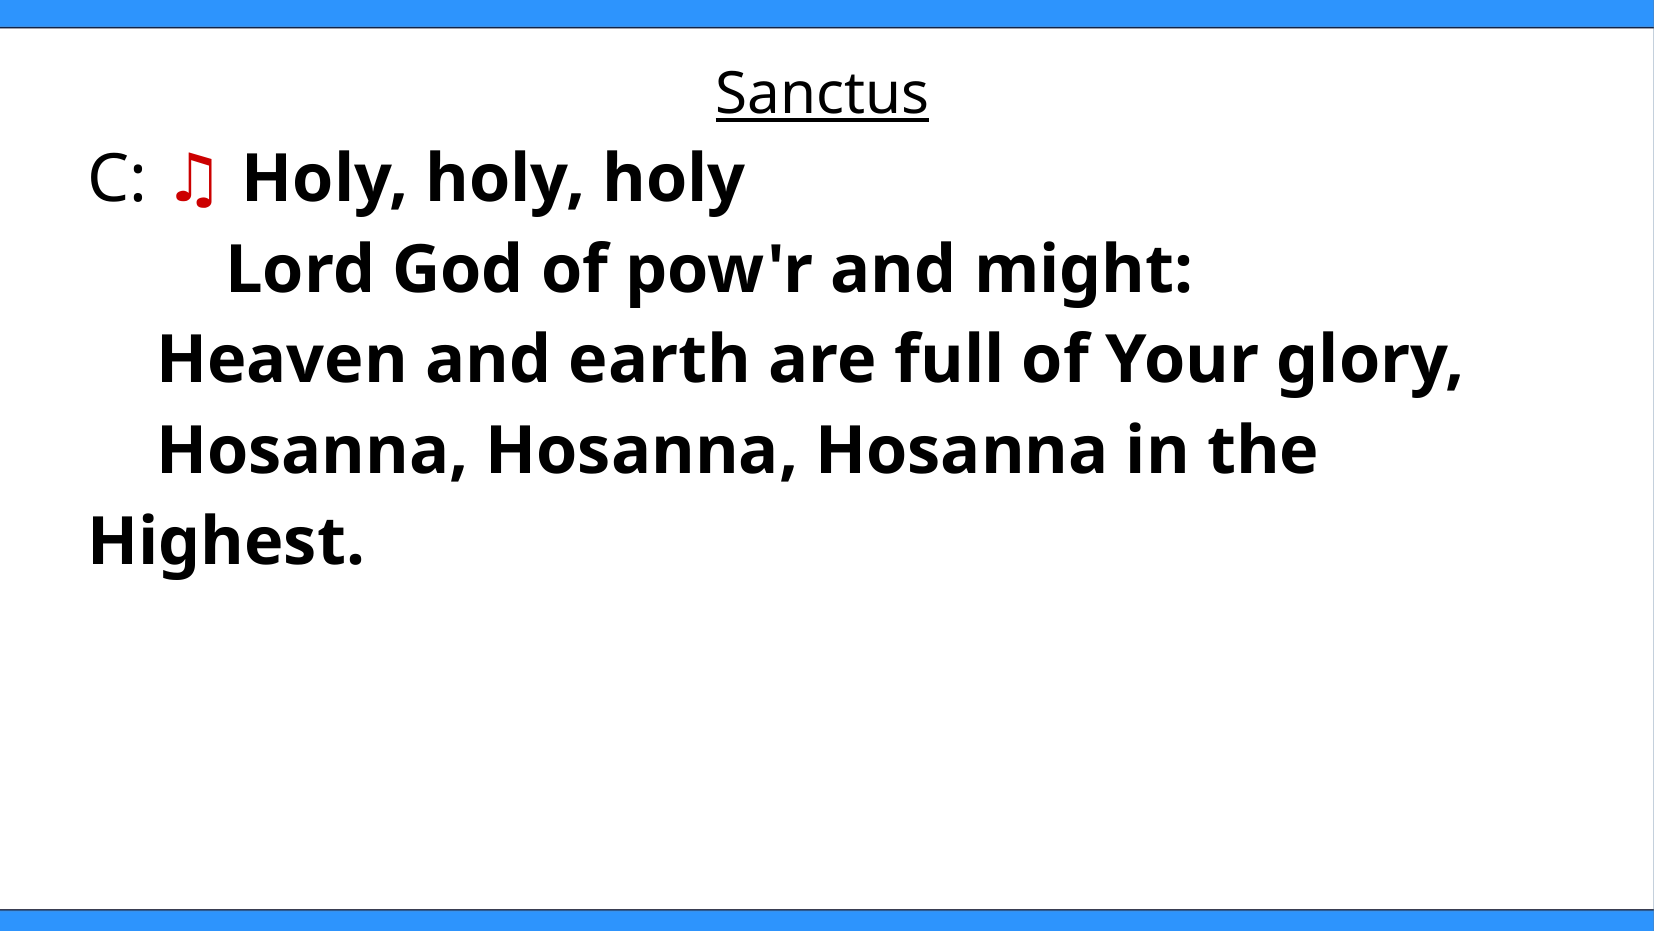

Sanctus
C: ♫ Holy, holy, holy
 Lord God of pow'r and might:
 Heaven and earth are full of Your glory,
 Hosanna, Hosanna, Hosanna in the Highest.